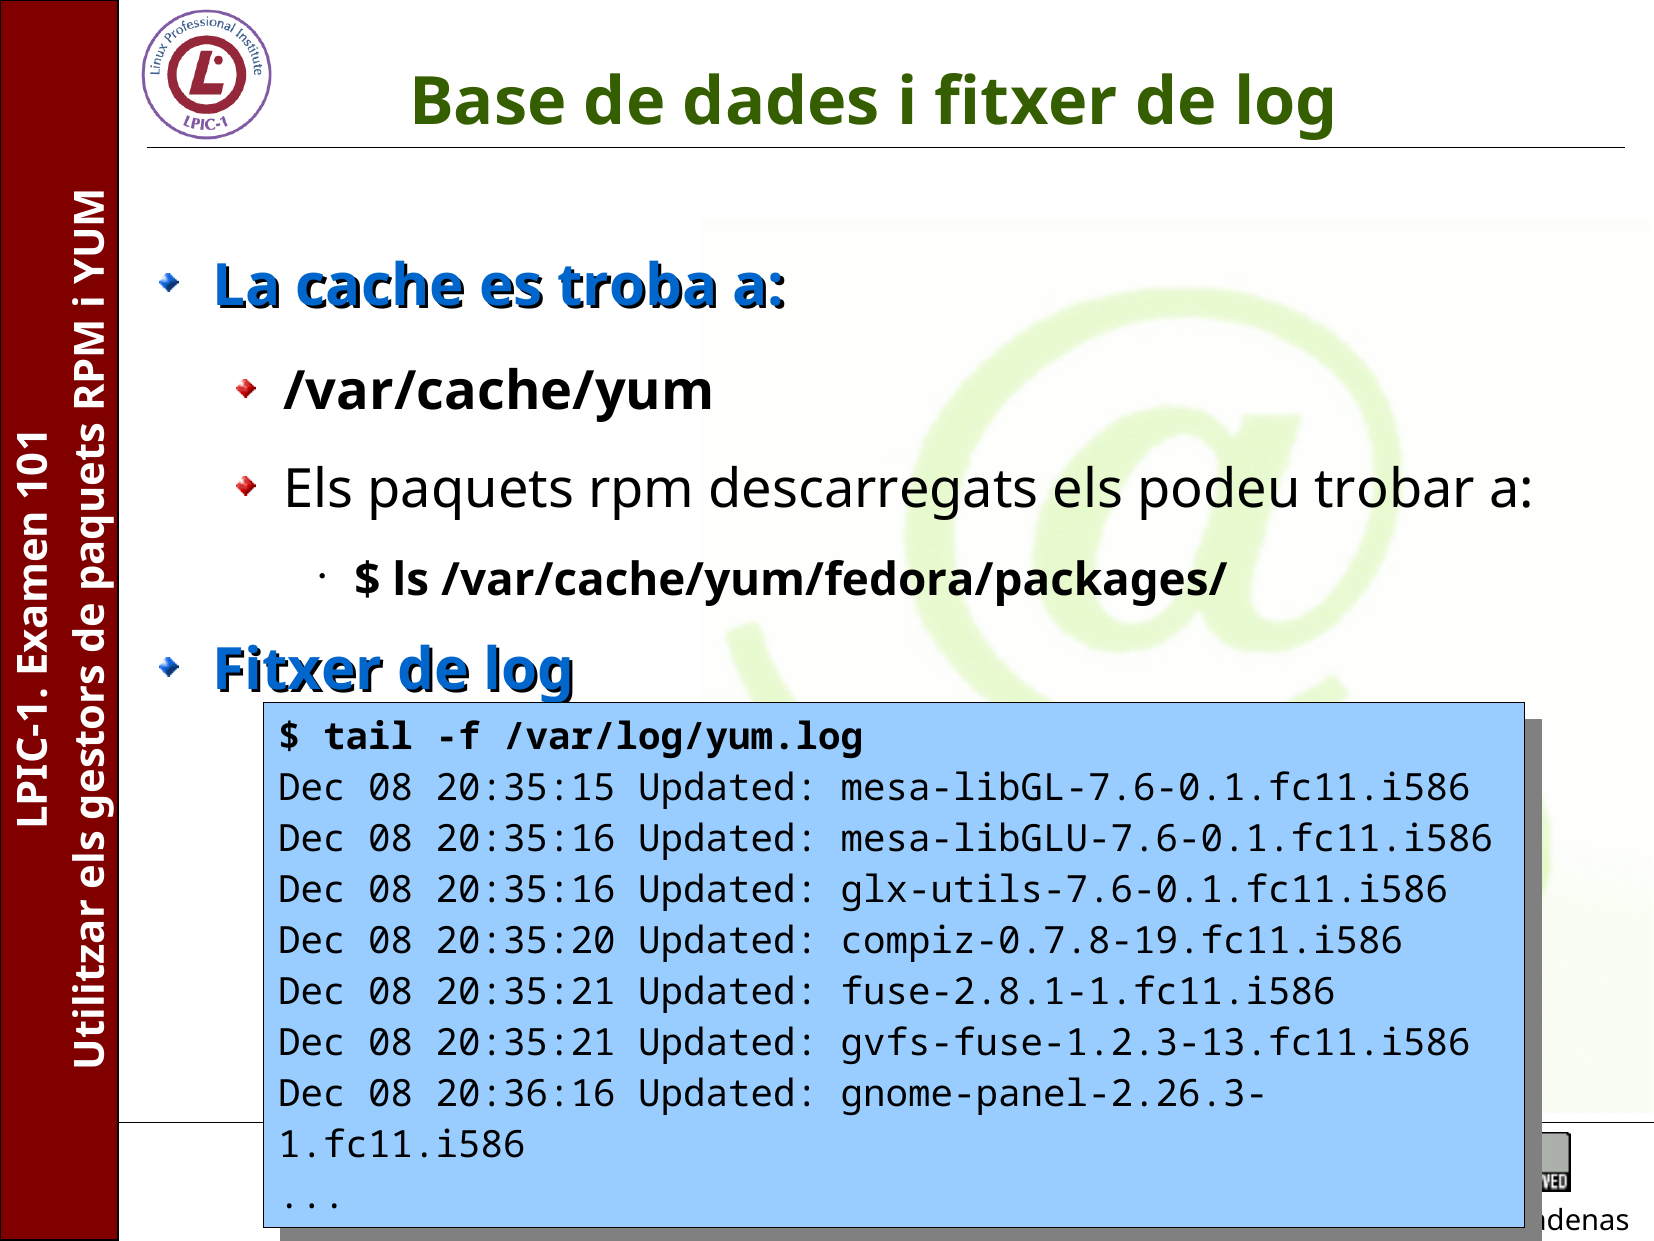

# Base de dades i fitxer de log
La cache es troba a:
/var/cache/yum
Els paquets rpm descarregats els podeu trobar a:
$ ls /var/cache/yum/fedora/packages/
Fitxer de log
$ tail -f /var/log/yum.log
Dec 08 20:35:15 Updated: mesa-libGL-7.6-0.1.fc11.i586
Dec 08 20:35:16 Updated: mesa-libGLU-7.6-0.1.fc11.i586
Dec 08 20:35:16 Updated: glx-utils-7.6-0.1.fc11.i586
Dec 08 20:35:20 Updated: compiz-0.7.8-19.fc11.i586
Dec 08 20:35:21 Updated: fuse-2.8.1-1.fc11.i586
Dec 08 20:35:21 Updated: gvfs-fuse-1.2.3-13.fc11.i586
Dec 08 20:36:16 Updated: gnome-panel-2.26.3-1.fc11.i586
...